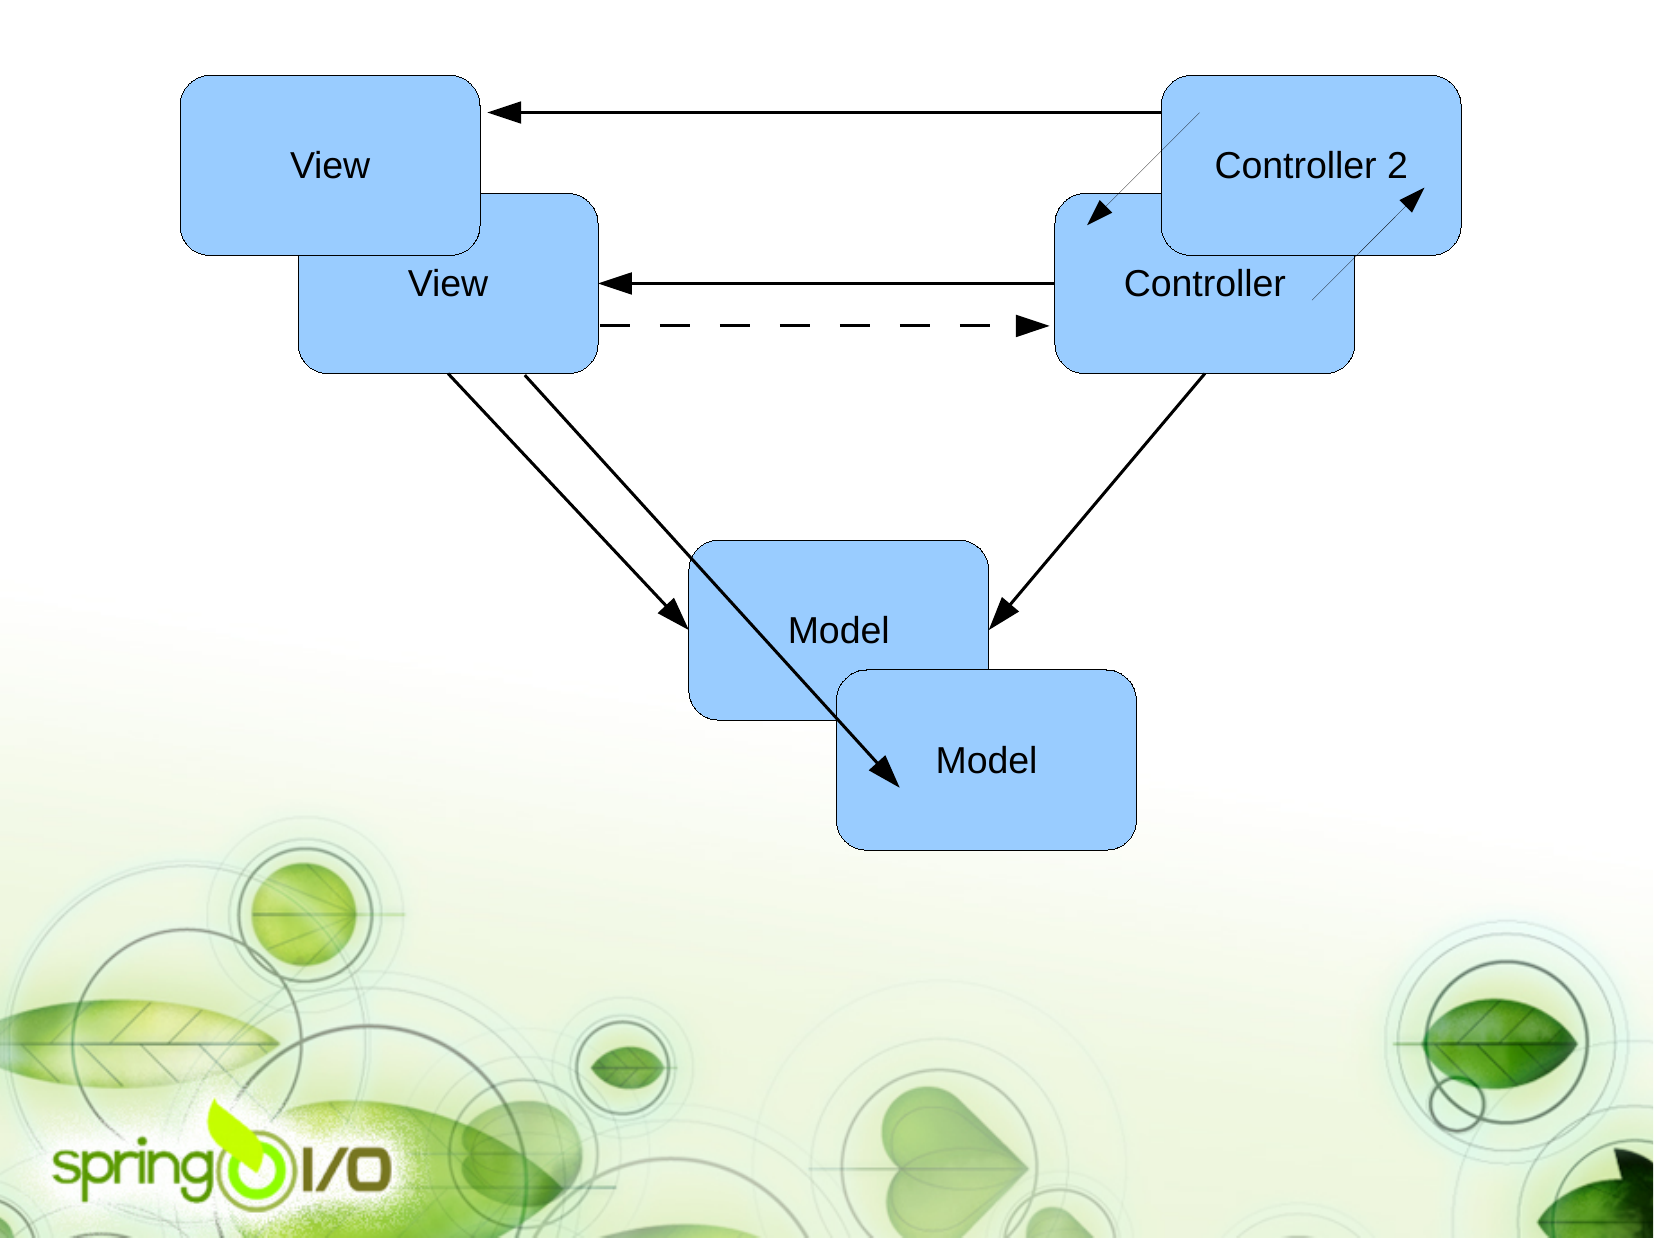

View
Controller 2
View
Controller
Model
Model